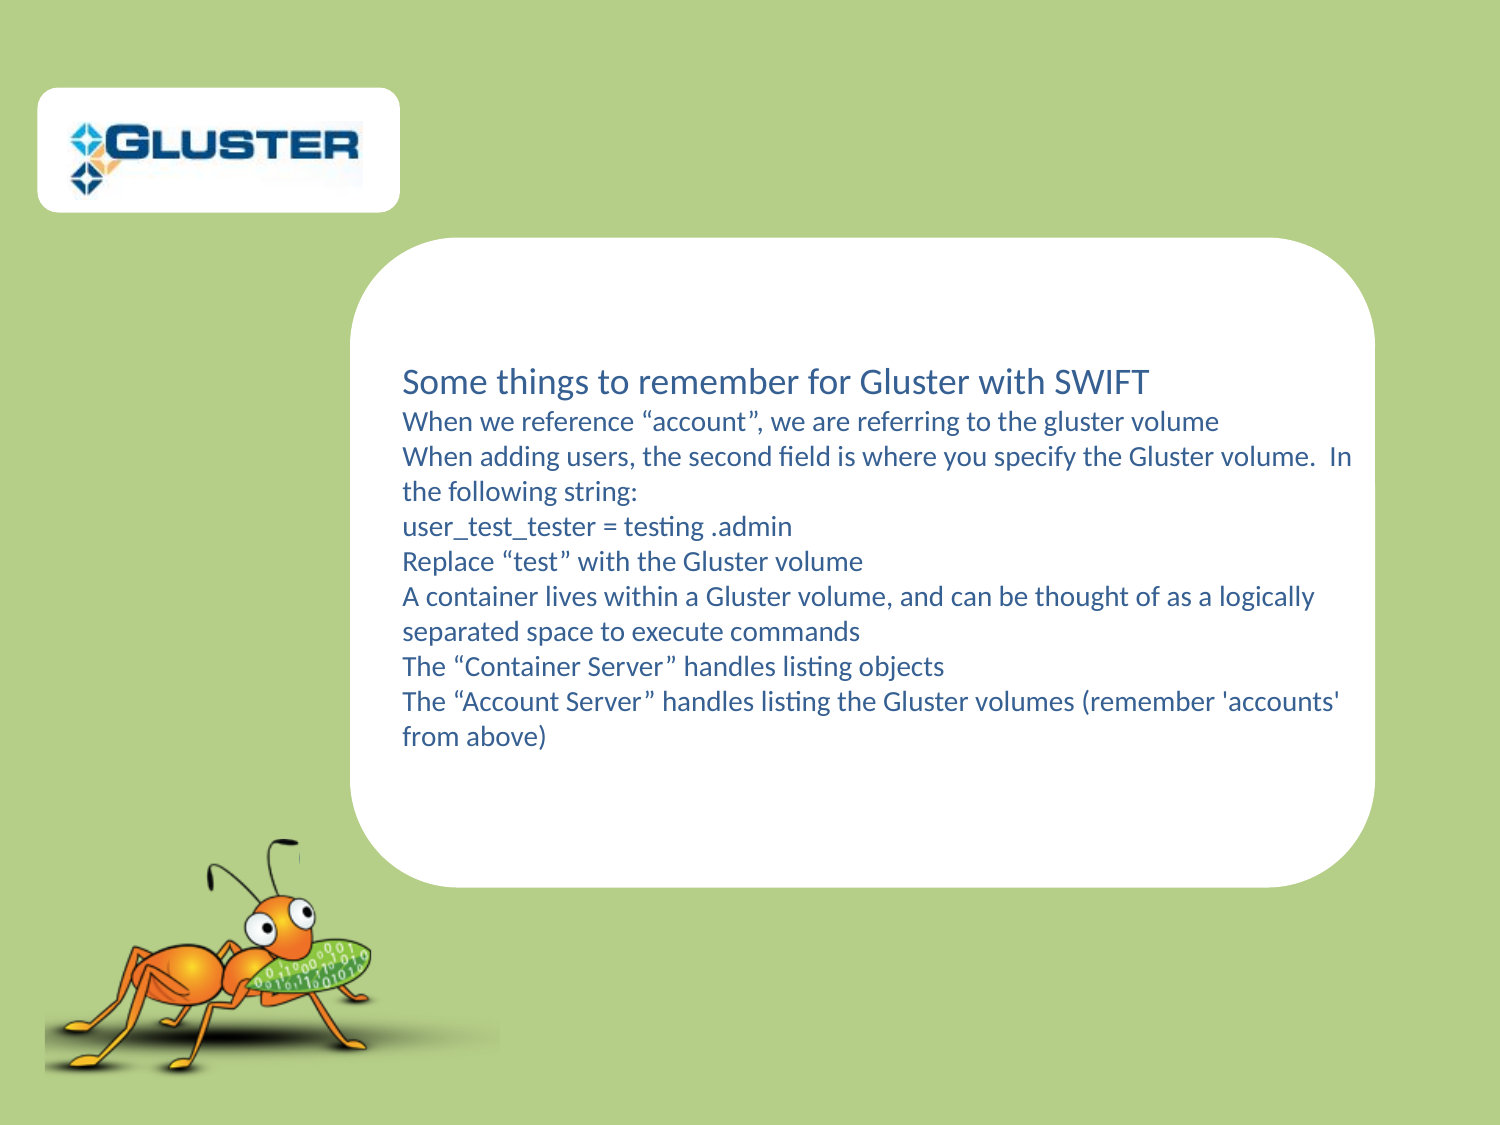

#
Some things to remember for Gluster with SWIFT
When we reference “account”, we are referring to the gluster volume
When adding users, the second field is where you specify the Gluster volume. In the following string:
user_test_tester = testing .admin
Replace “test” with the Gluster volume
A container lives within a Gluster volume, and can be thought of as a logically separated space to execute commands
The “Container Server” handles listing objects
The “Account Server” handles listing the Gluster volumes (remember 'accounts' from above)